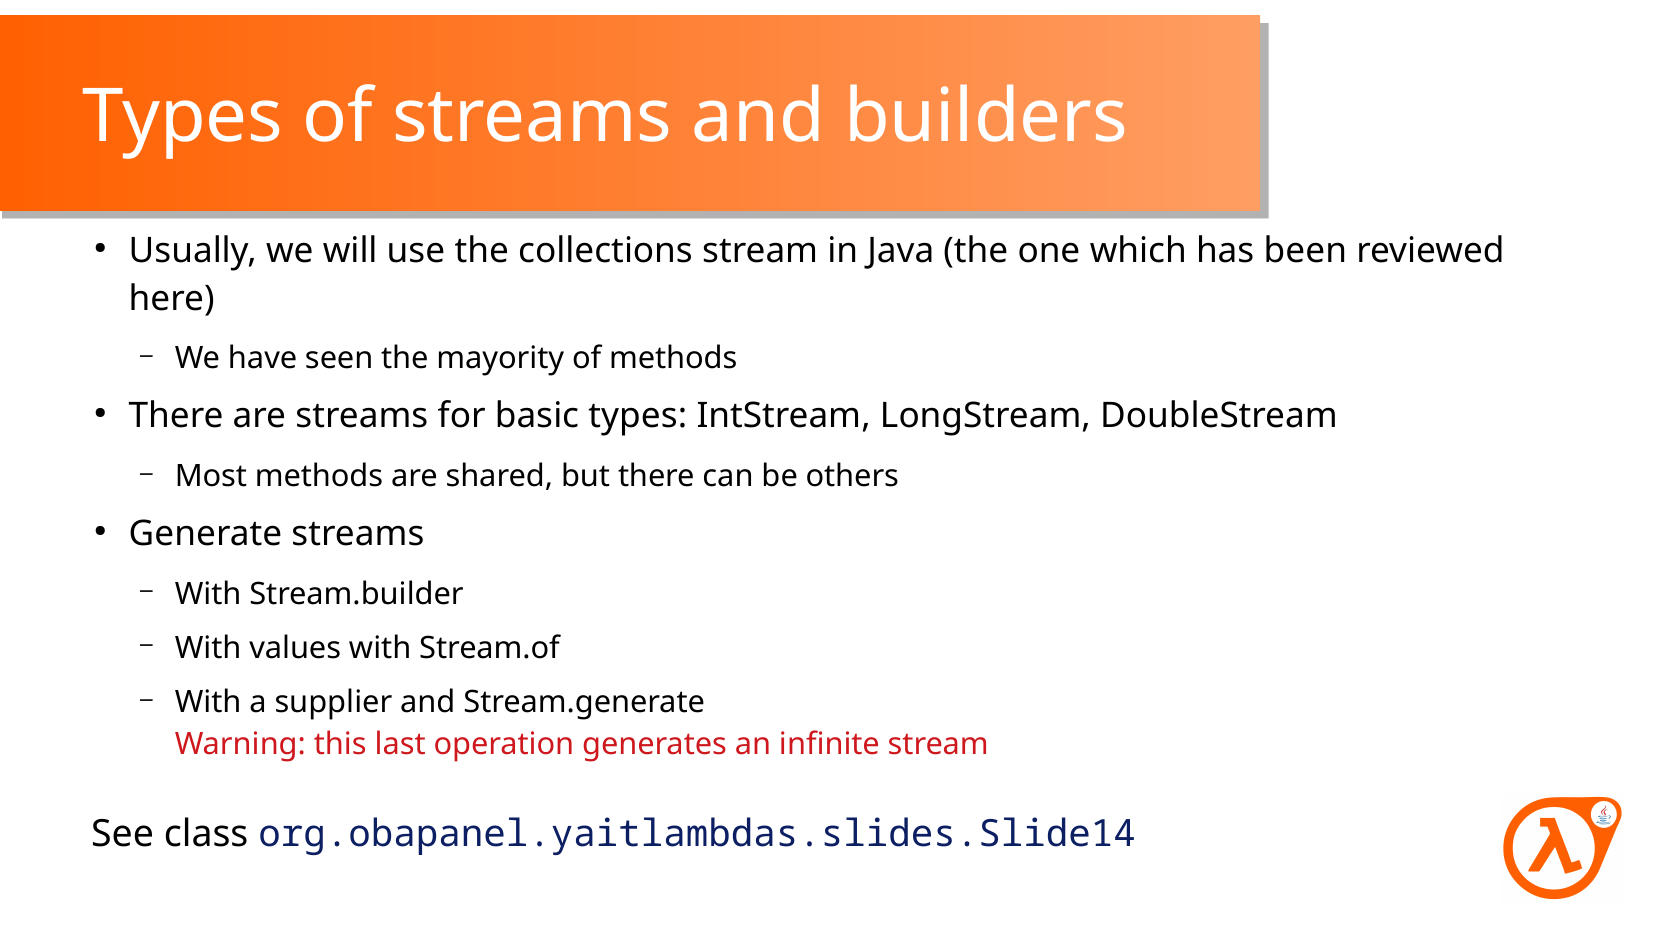

# Types of streams and builders
Usually, we will use the collections stream in Java (the one which has been reviewed here)
We have seen the mayority of methods
There are streams for basic types: IntStream, LongStream, DoubleStream
Most methods are shared, but there can be others
Generate streams
With Stream.builder
With values with Stream.of
With a supplier and Stream.generate
Warning: this last operation generates an infinite stream
See class org.obapanel.yaitlambdas.slides.Slide14